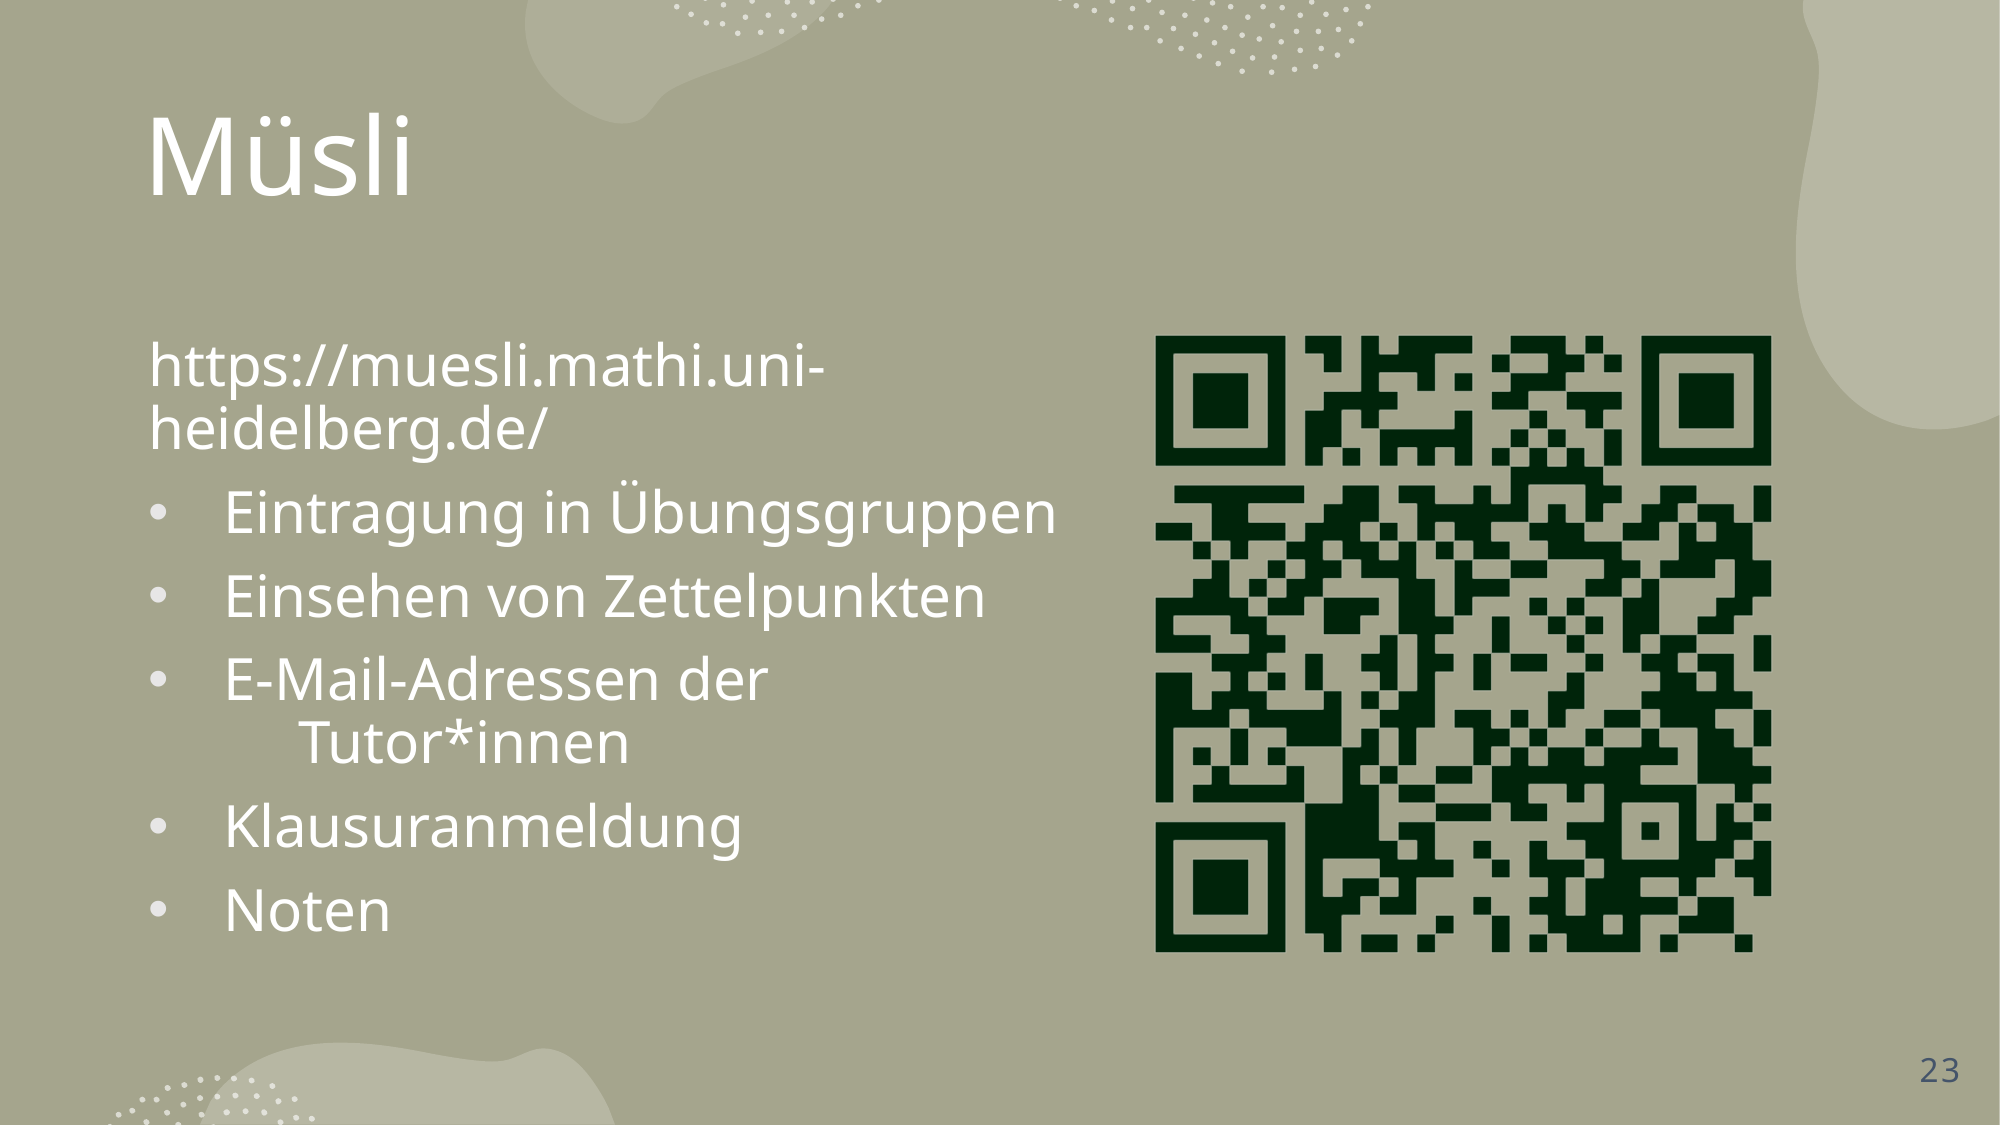

# Müsli
https://muesli.mathi.uni-heidelberg.de/
Eintragung in Übungsgruppen
Einsehen von Zettelpunkten
E-Mail-Adressen der Tutor*innen
Klausuranmeldung
Noten